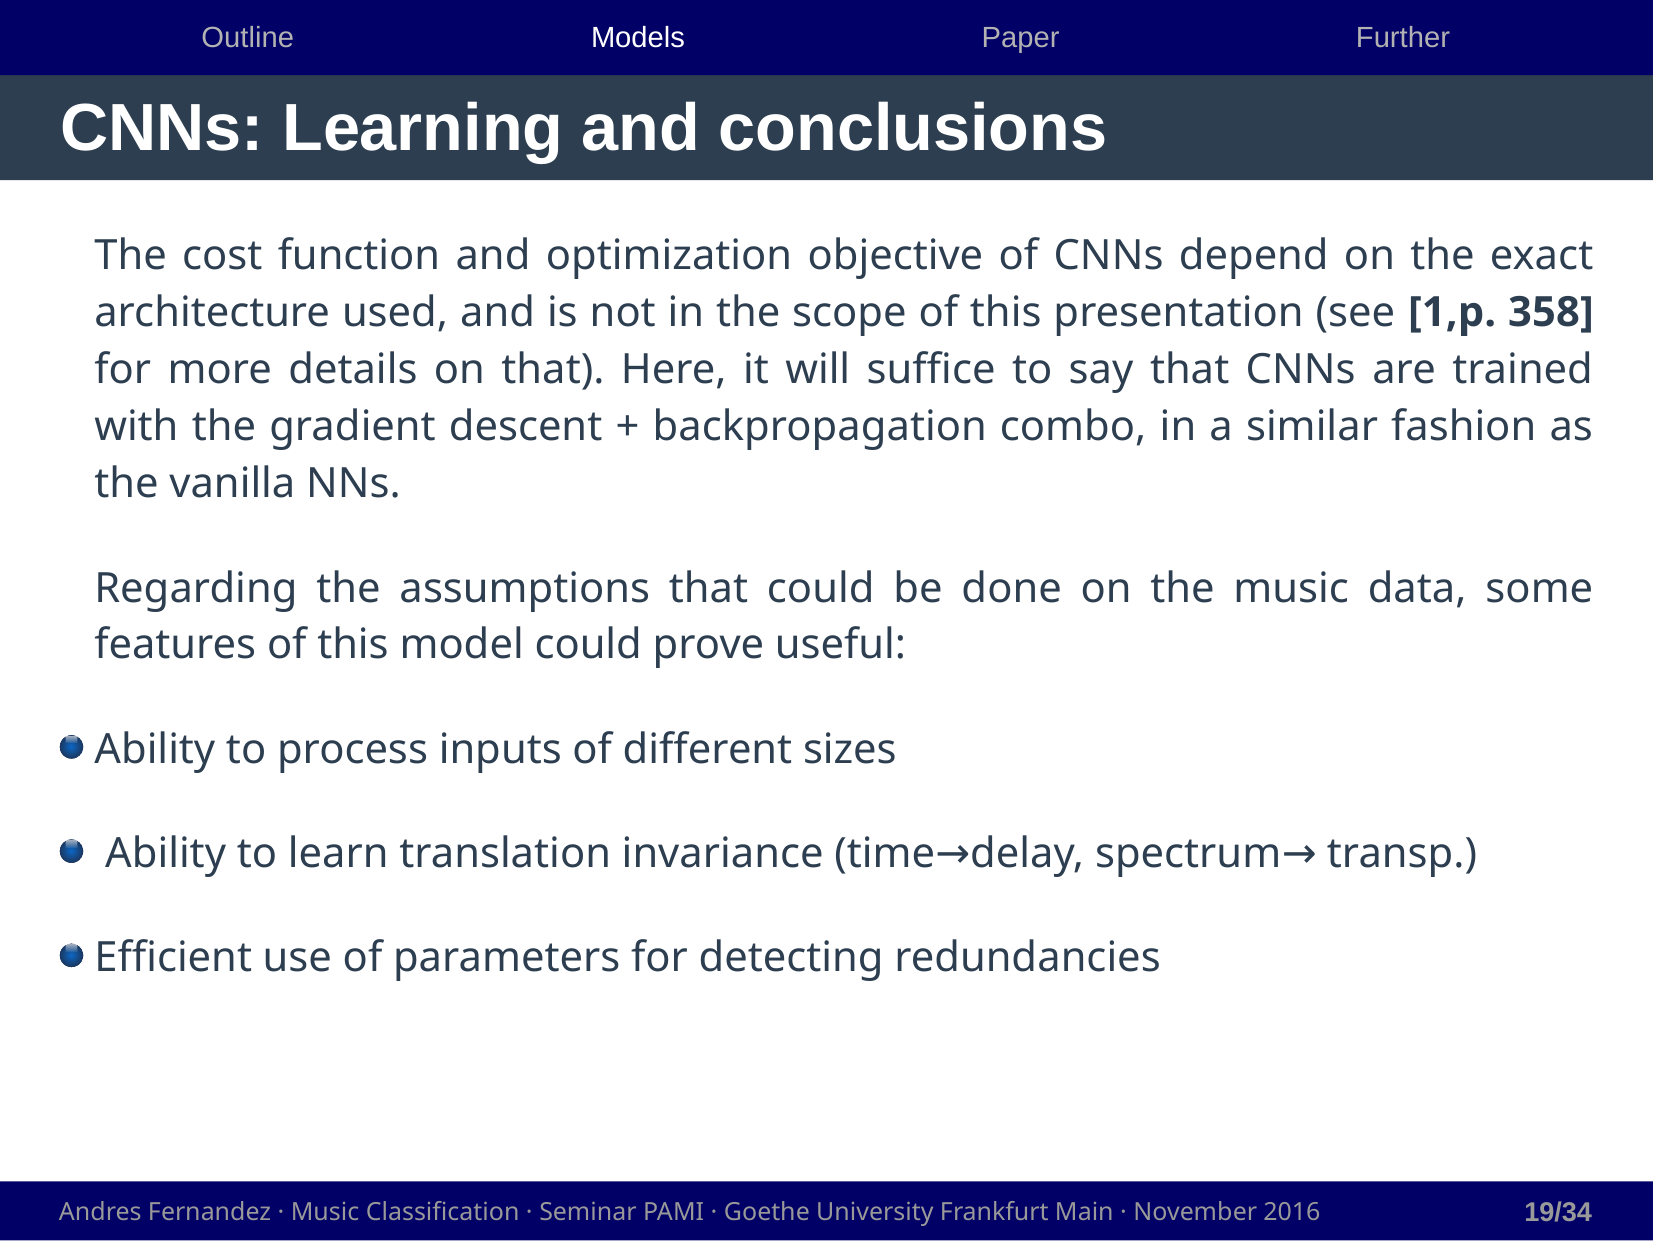

Outline Models Paper Further
# CNNs: Learning and conclusions
The cost function and optimization objective of CNNs depend on the exact architecture used, and is not in the scope of this presentation (see [1,p. 358] for more details on that). Here, it will suffice to say that CNNs are trained with the gradient descent + backpropagation combo, in a similar fashion as the vanilla NNs.
Regarding the assumptions that could be done on the music data, some features of this model could prove useful:
Ability to process inputs of different sizes
 Ability to learn translation invariance (time→delay, spectrum→ transp.)
Efficient use of parameters for detecting redundancies